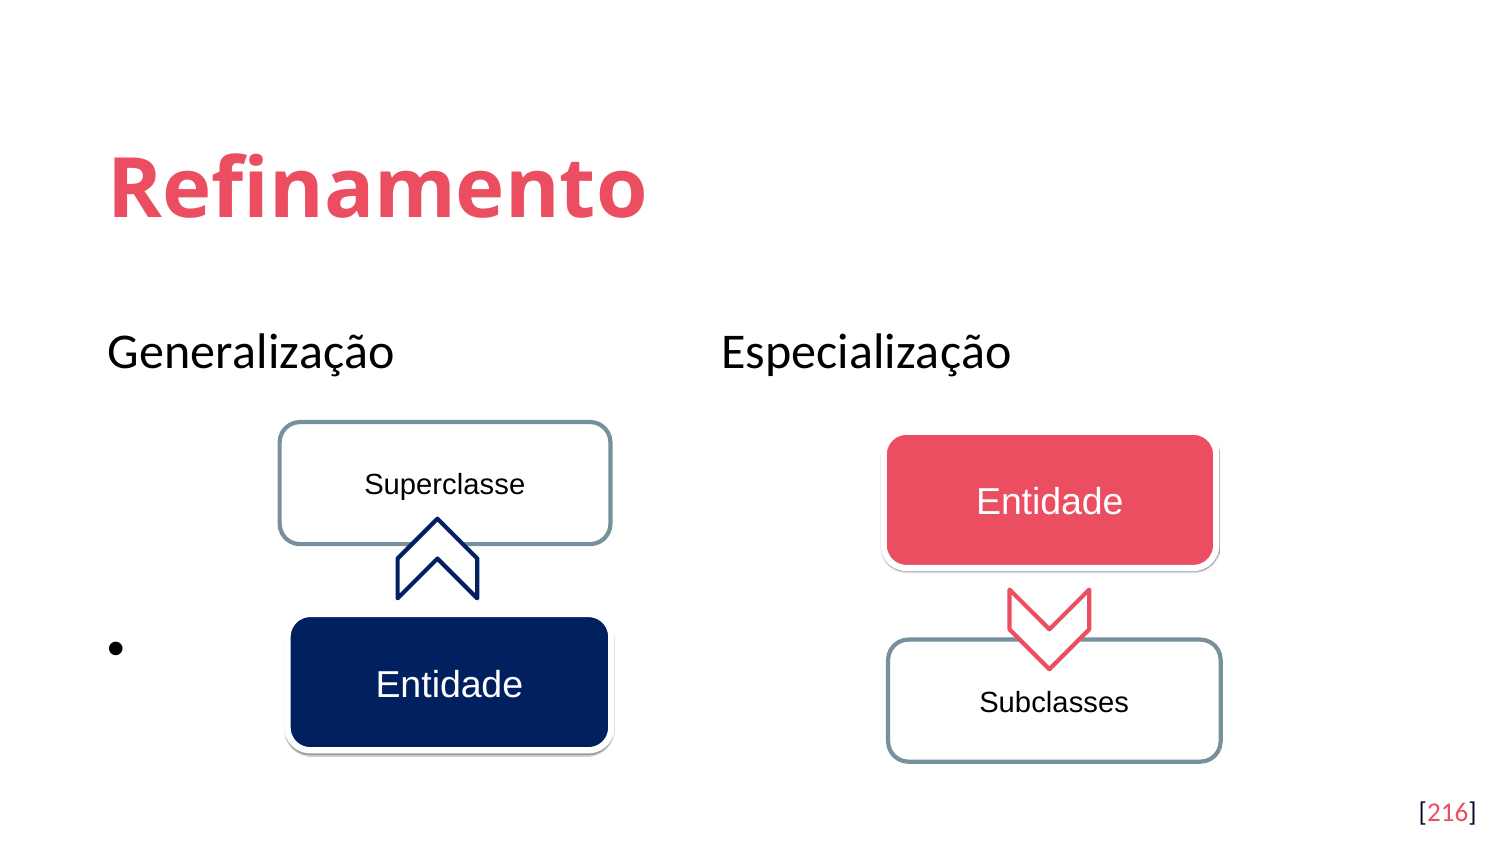

Refinamento
Generalização                             Especialização
Superclasse
Entidade
Entidade
Subclasses